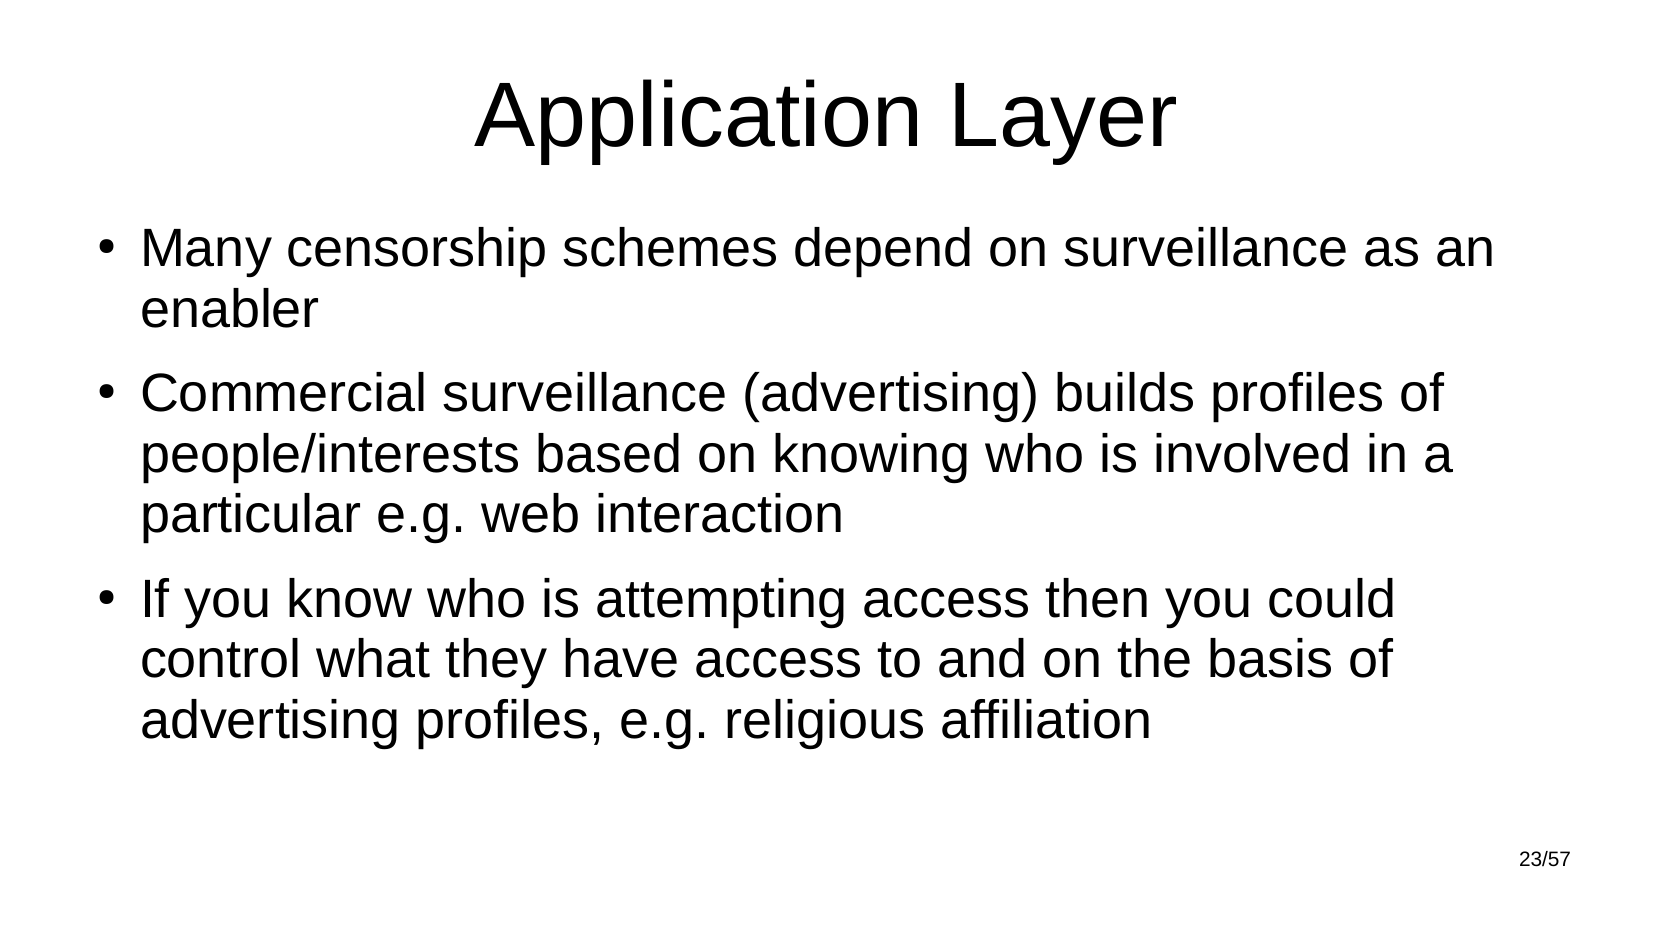

# Application Layer
Many censorship schemes depend on surveillance as an enabler
Commercial surveillance (advertising) builds profiles of people/interests based on knowing who is involved in a particular e.g. web interaction
If you know who is attempting access then you could control what they have access to and on the basis of advertising profiles, e.g. religious affiliation
23